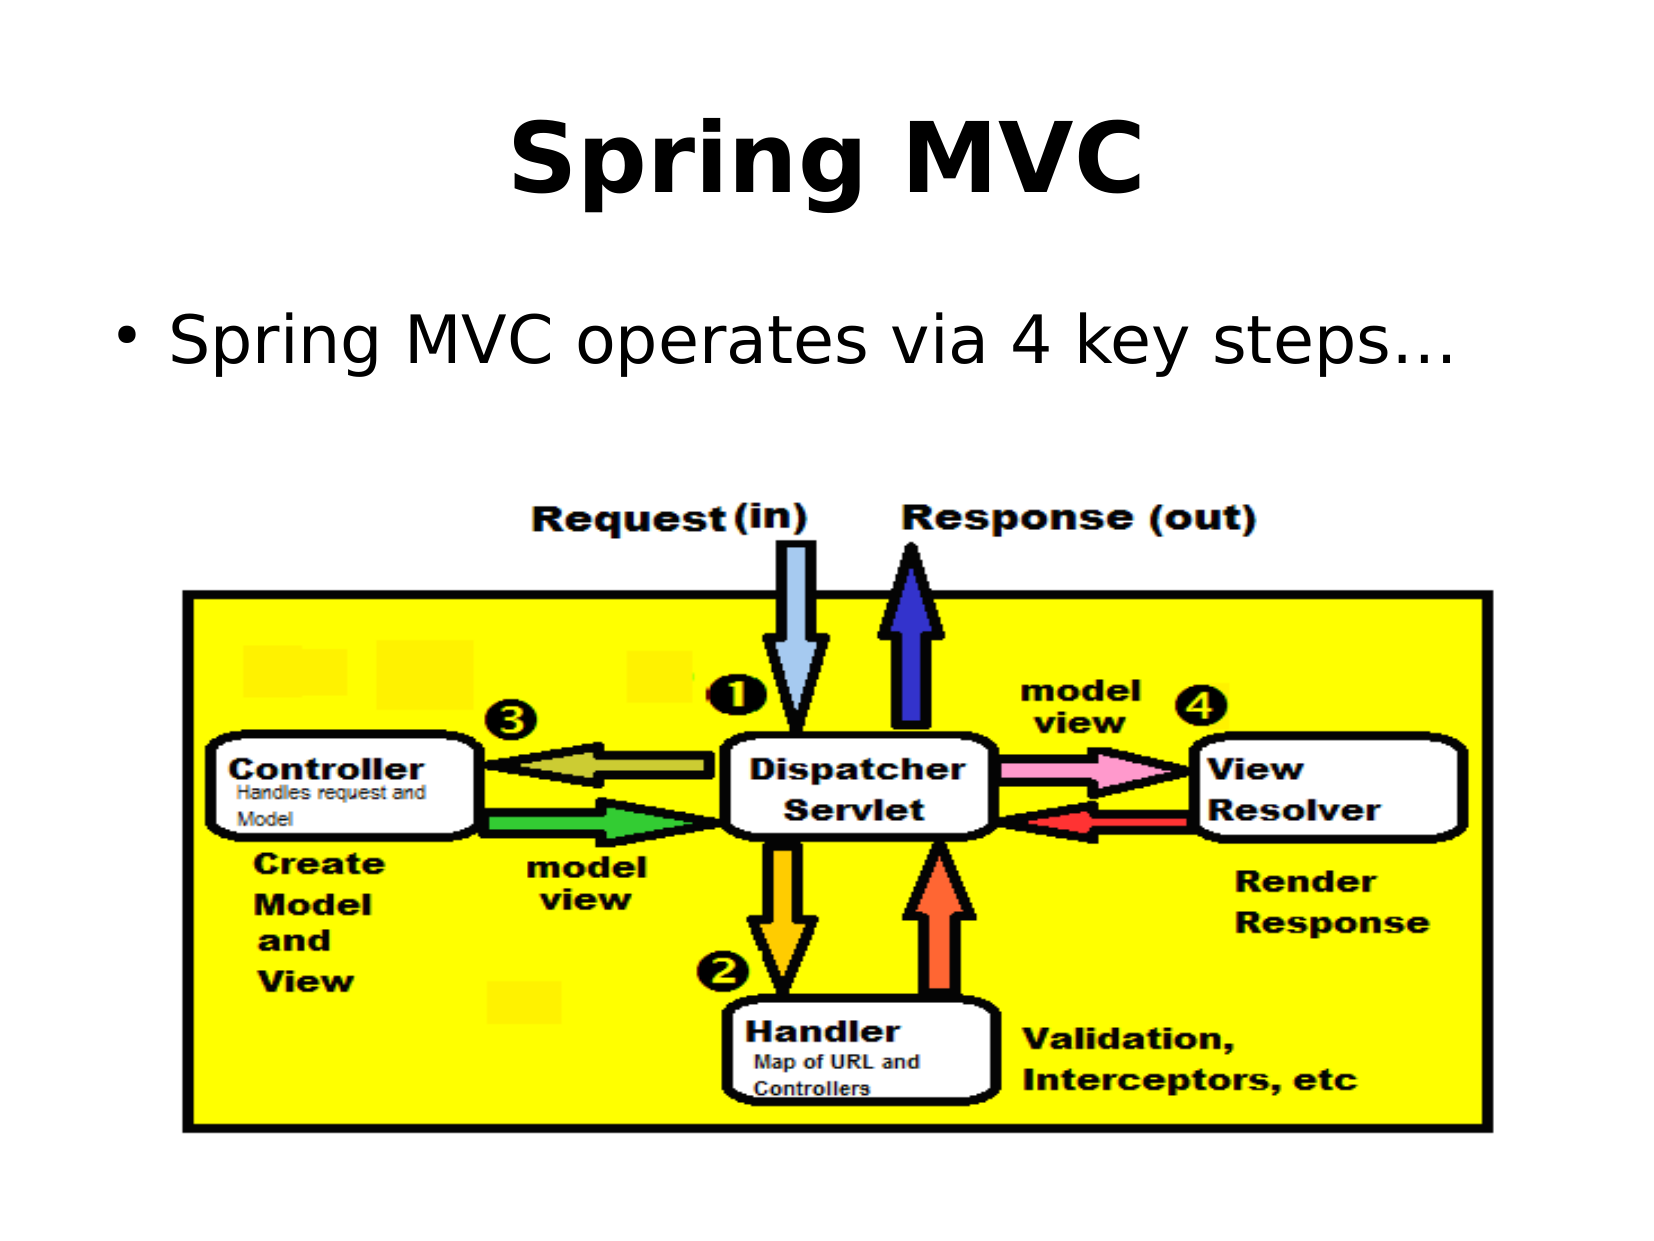

# Spring MVC
Spring MVC operates via 4 key steps…